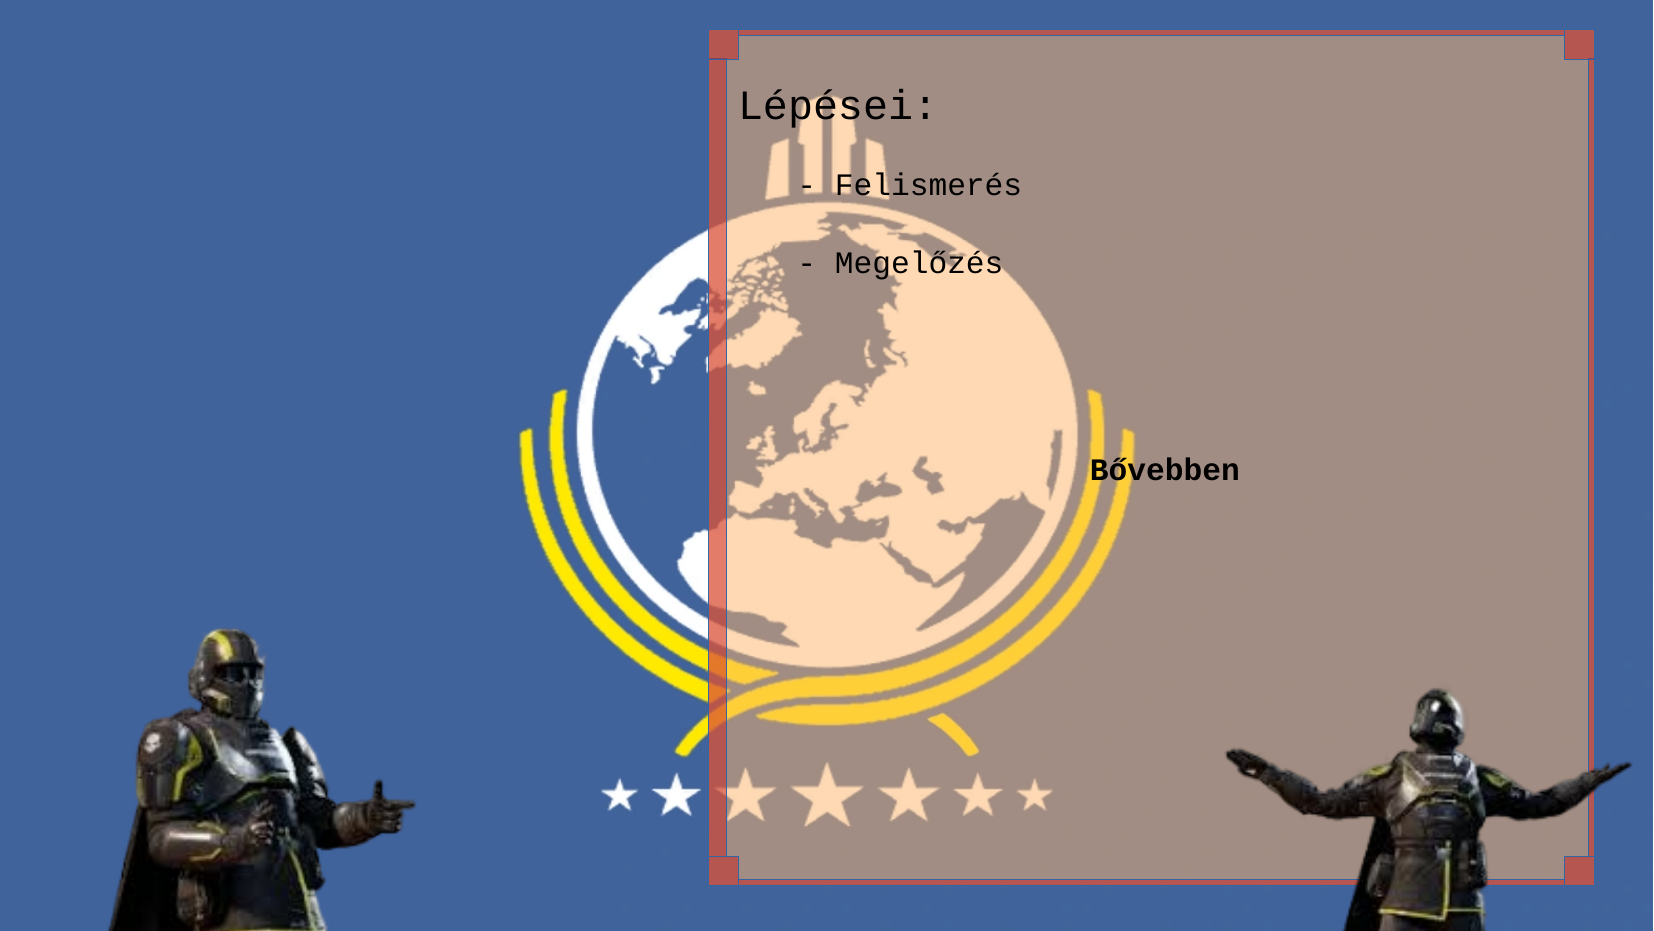

# Lépései:
- Felismerés
- Megelőzés
 Bővebben